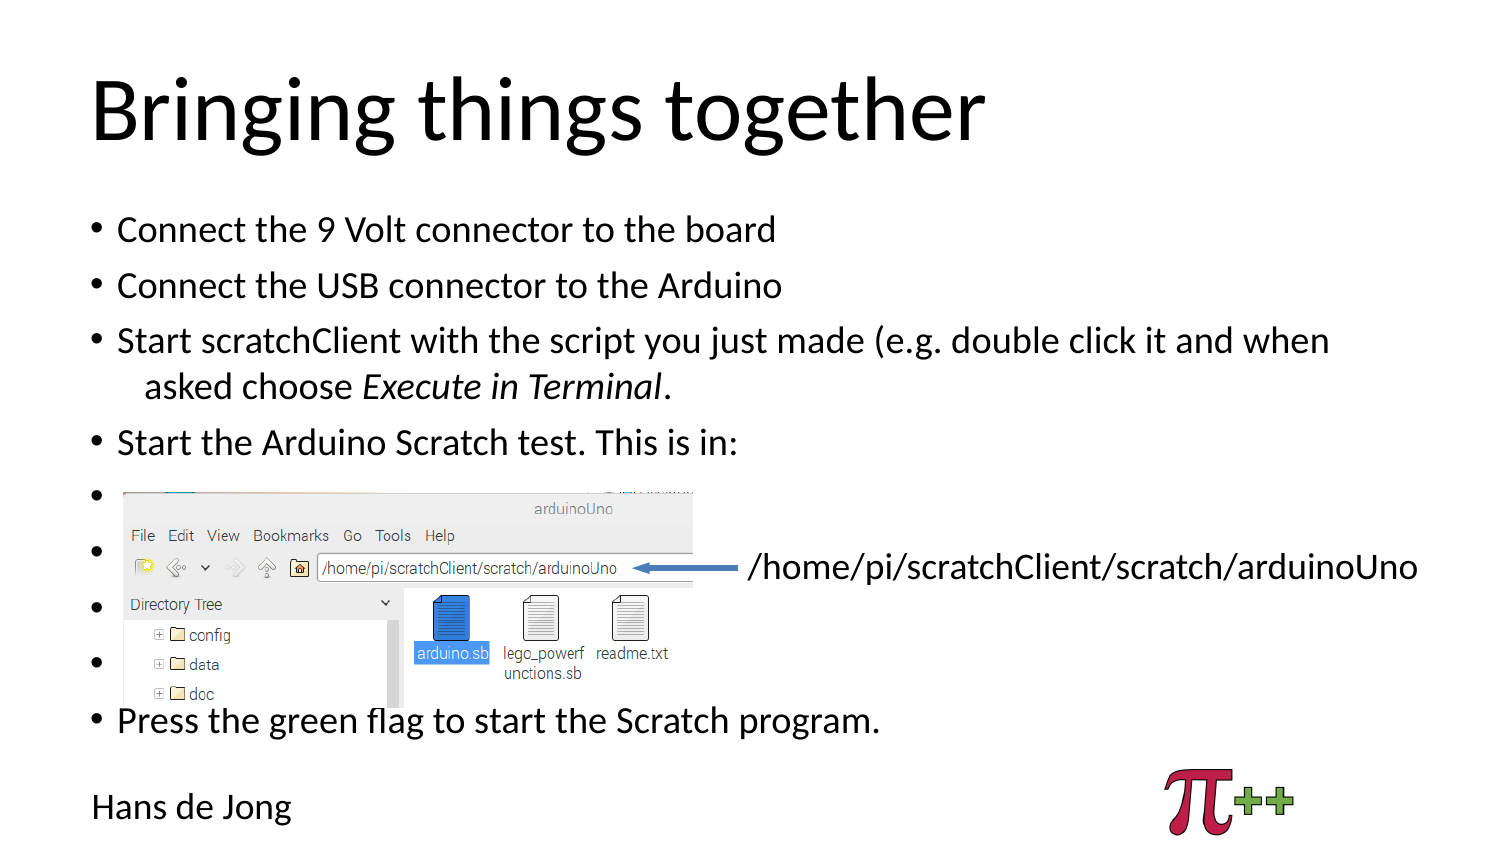

# Bringing things together
Connect the 9 Volt connector to the board
Connect the USB connector to the Arduino
Start scratchClient with the script you just made (e.g. double click it and when asked choose Execute in Terminal.
Start the Arduino Scratch test. This is in:
Press the green flag to start the Scratch program.
/home/pi/scratchClient/scratch/arduinoUno